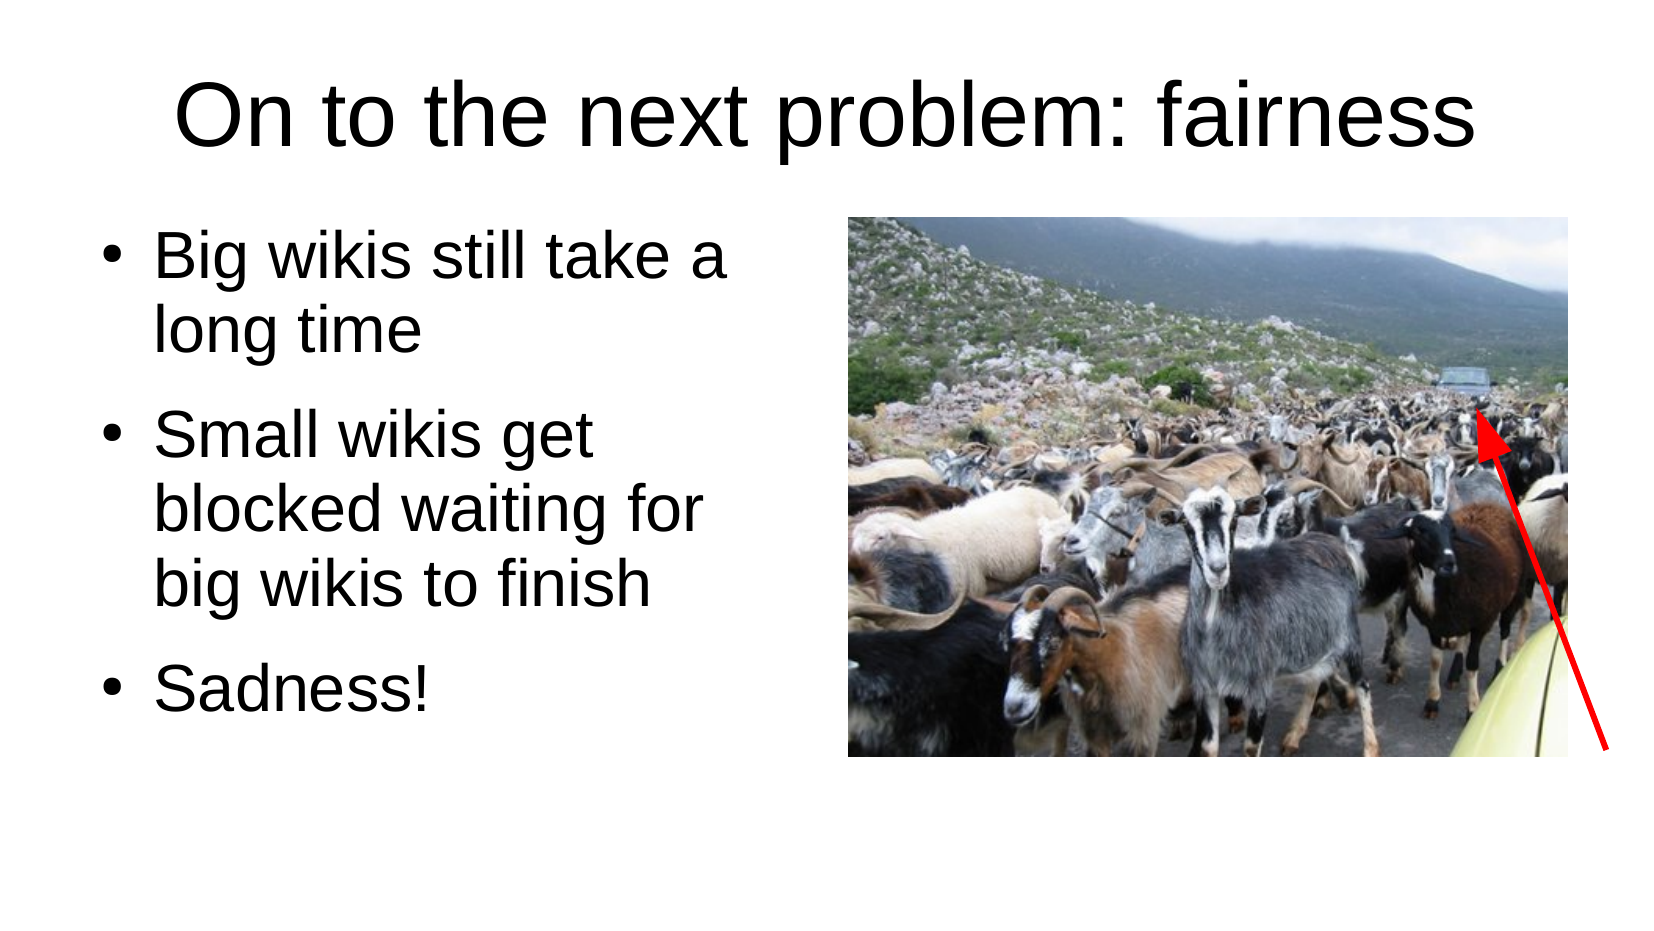

# On to the next problem: fairness
Big wikis still take a long time
Small wikis get blocked waiting for big wikis to finish
Sadness!